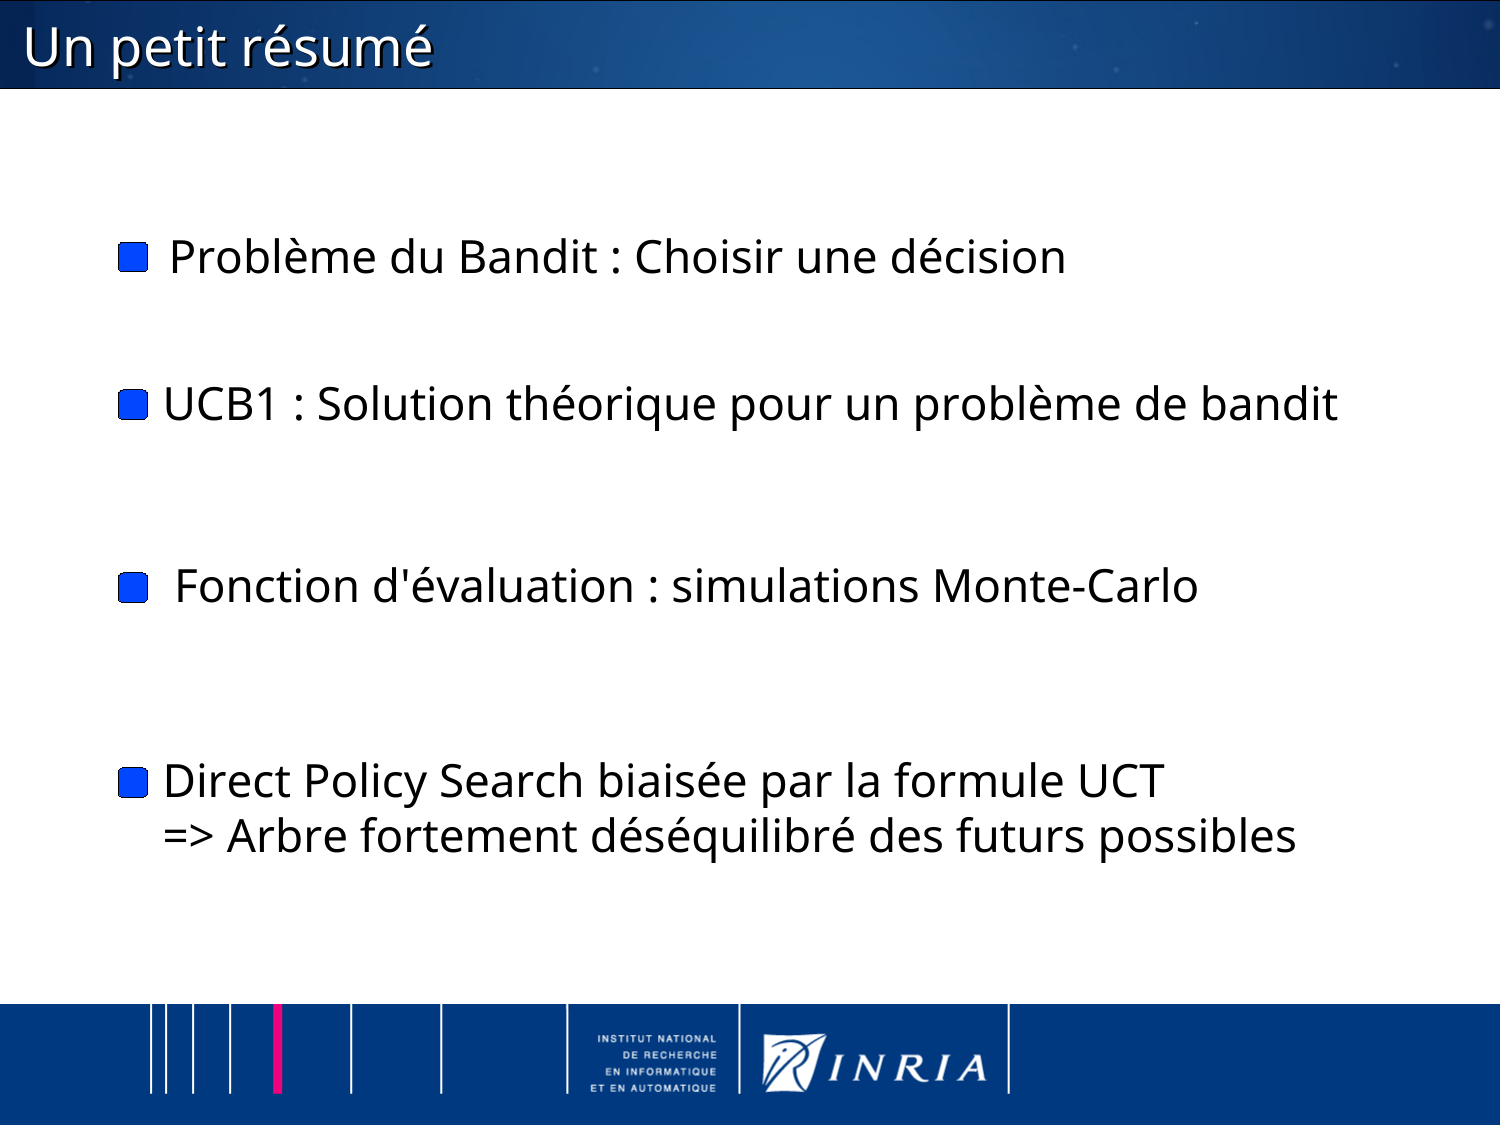

Un petit résumé
 Problème du Bandit : Choisir une décision
 UCB1 : Solution théorique pour un problème de bandit
Fonction d'évaluation : simulations Monte-Carlo
Direct Policy Search biaisée par la formule UCT
=> Arbre fortement déséquilibré des futurs possibles